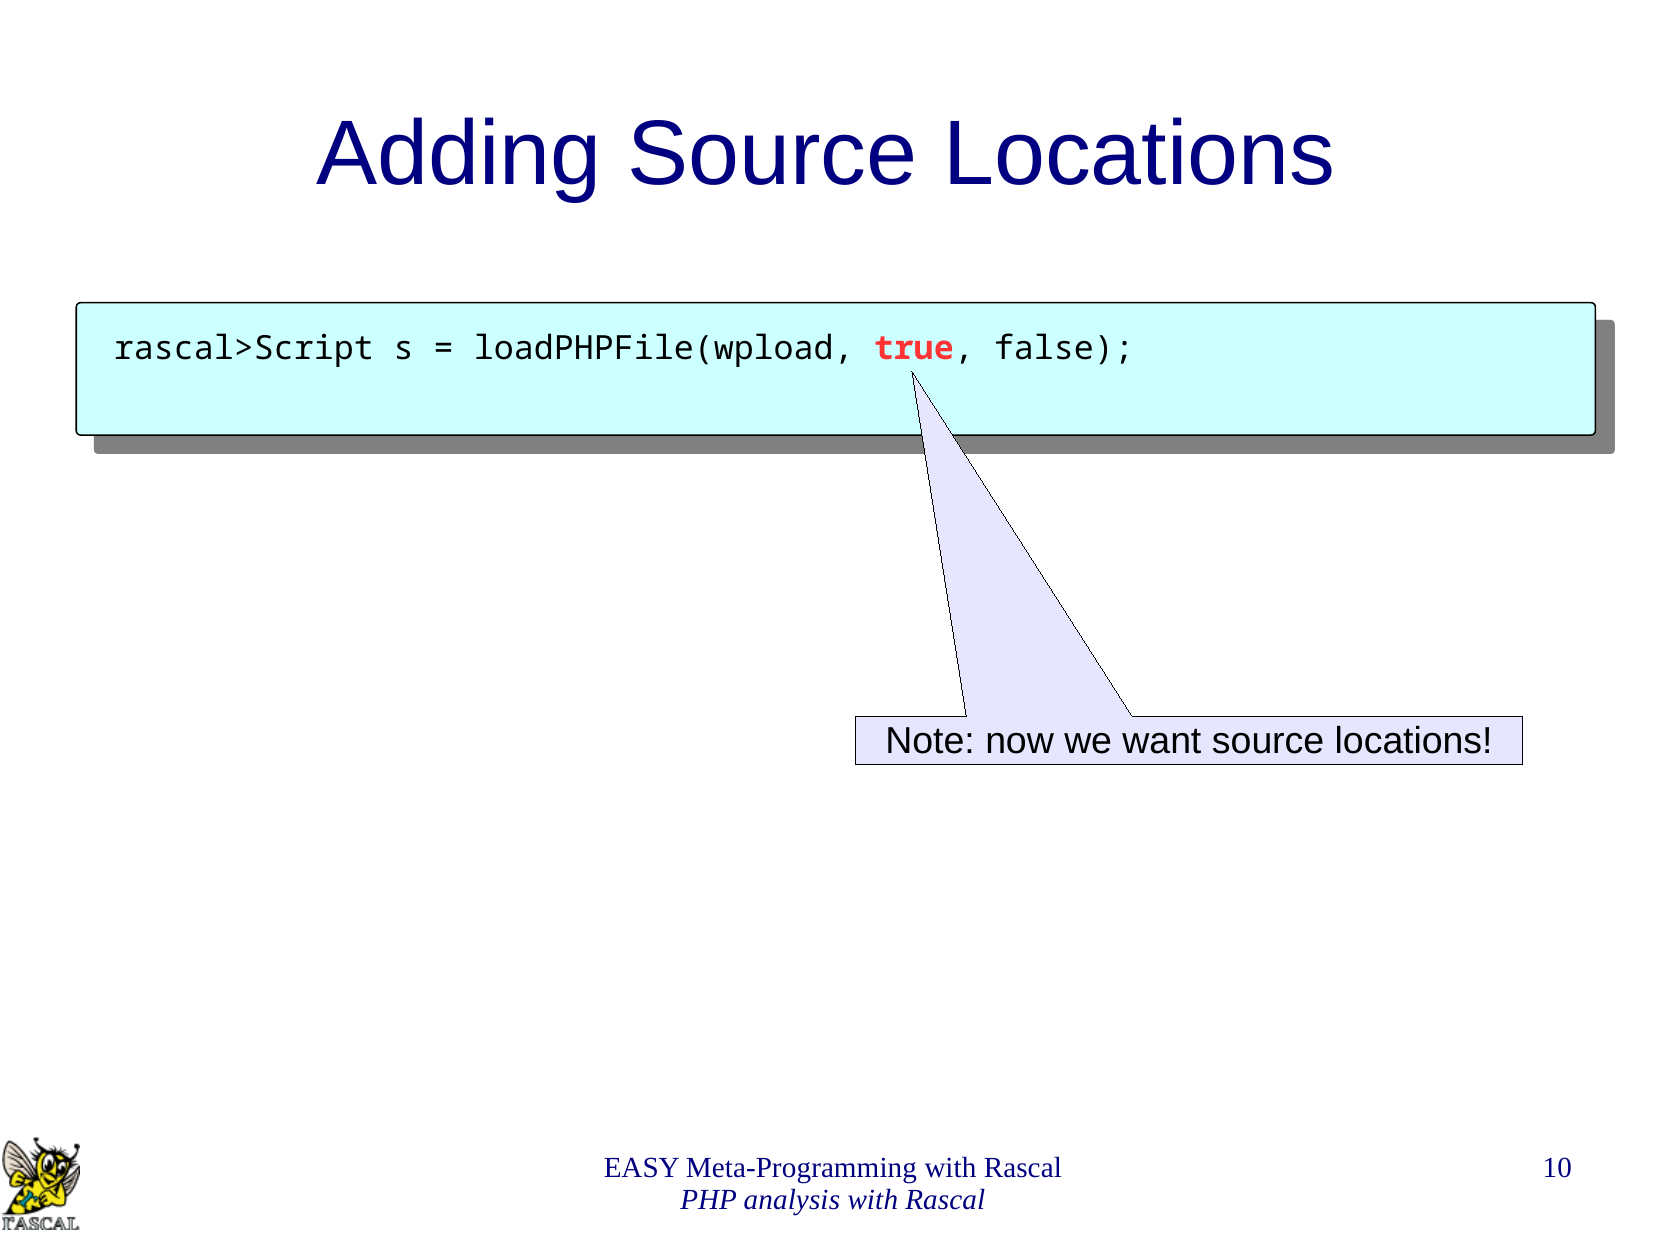

# Adding Source Locations
rascal>Script s = loadPHPFile(wpload, true, false);
Note: now we want source locations!
10